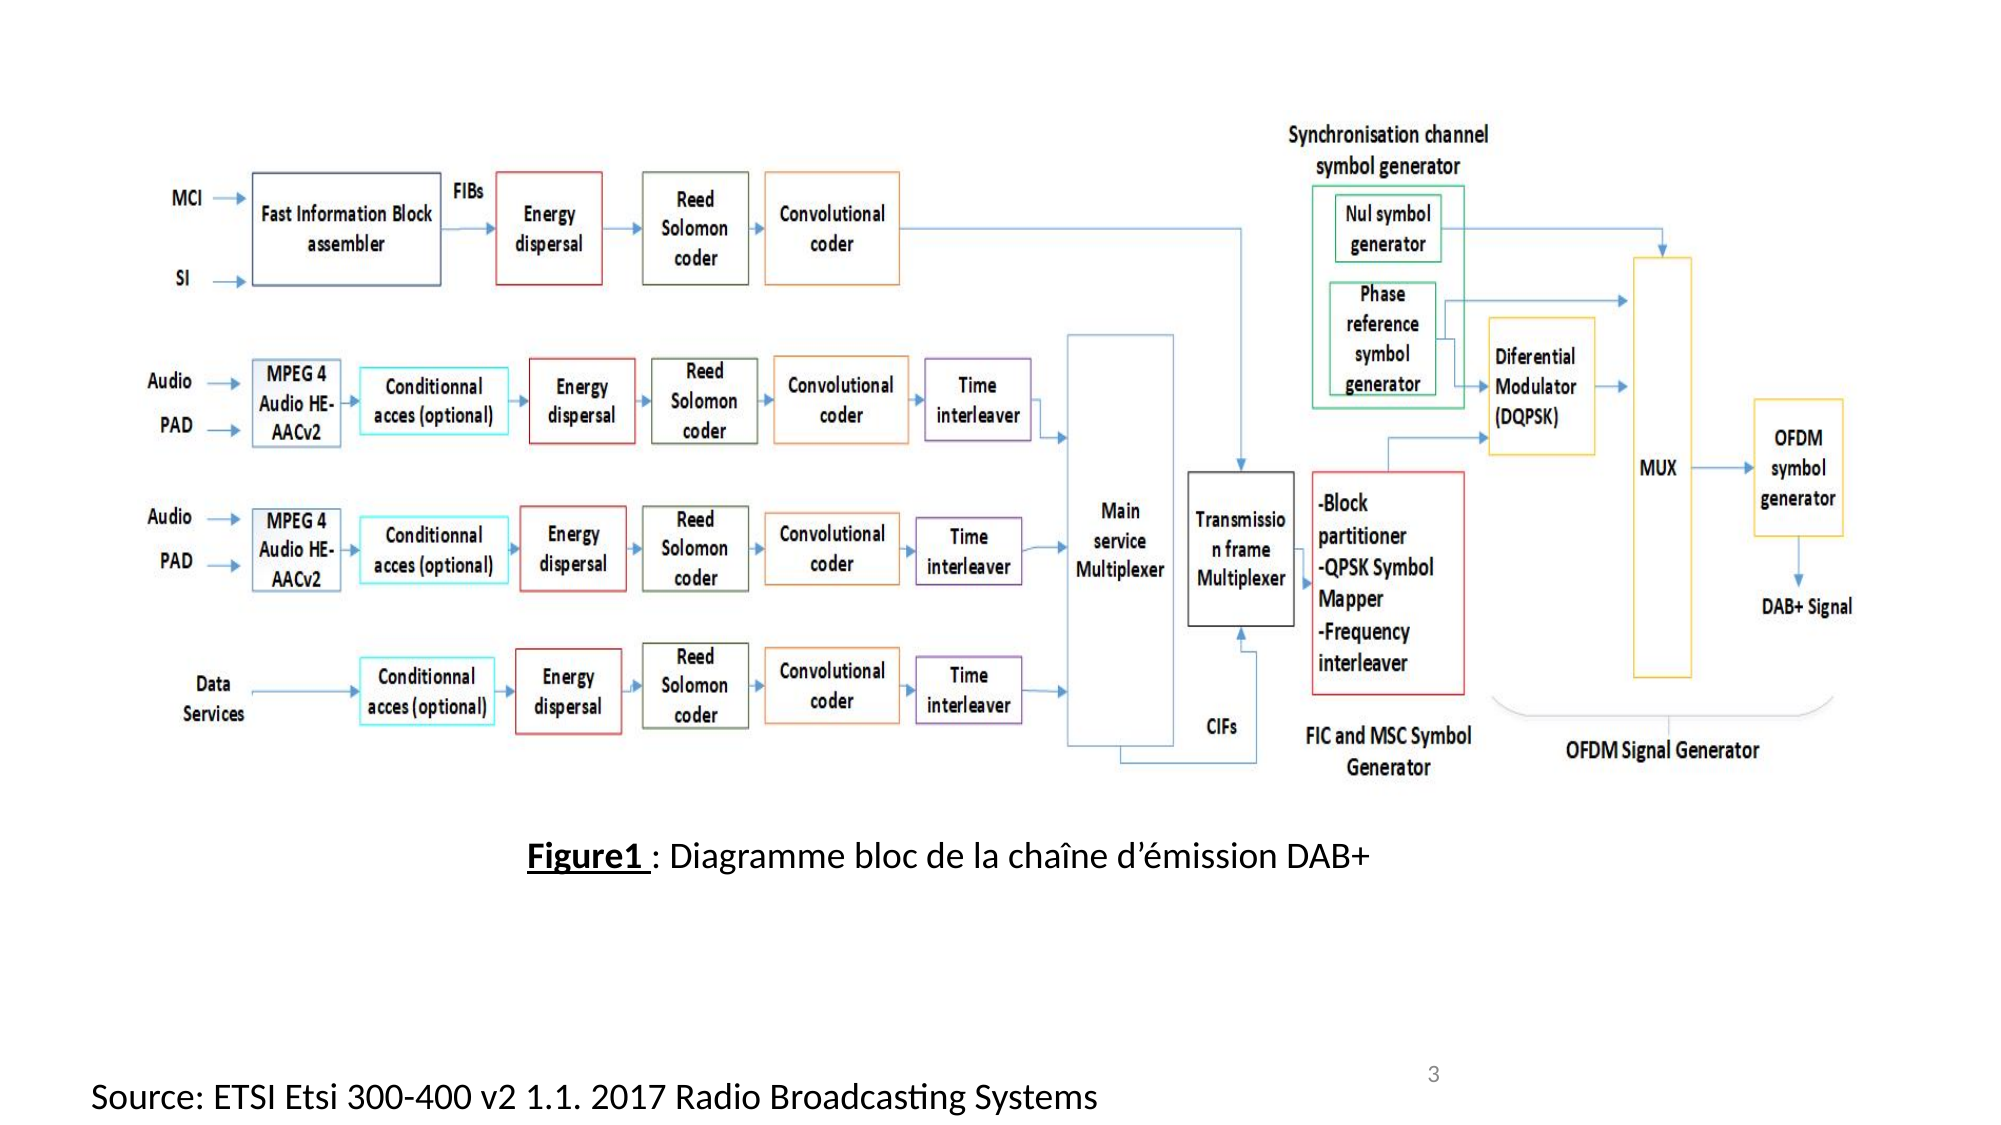

Figure1 : Diagramme bloc de la chaîne d’émission DAB+
2
Source: ETSI Etsi 300-400 v2 1.1. 2017 Radio Broadcasting Systems